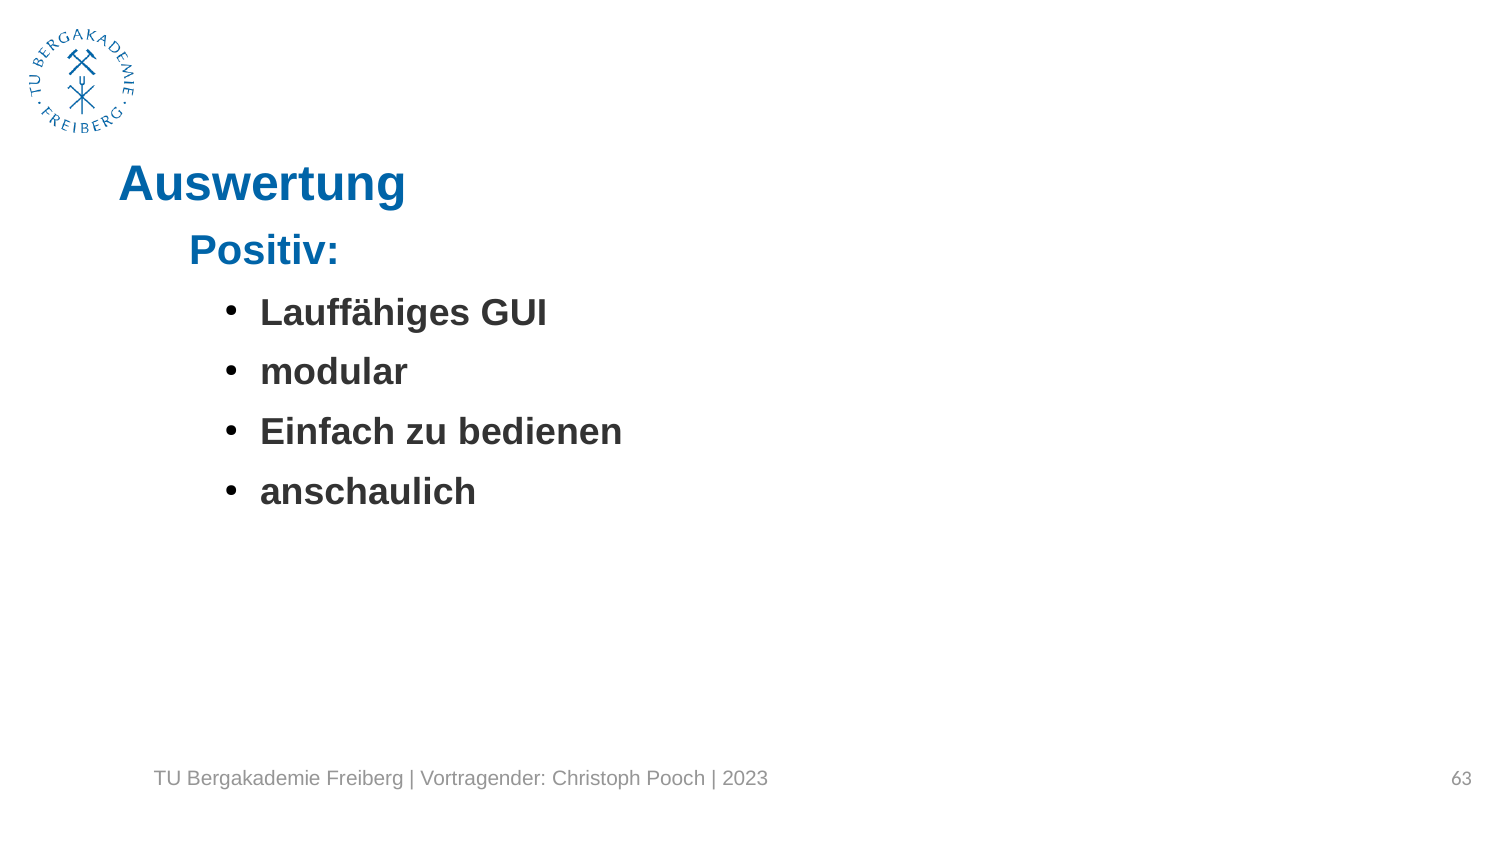

# Auswertung
Positiv:
Lauffähiges GUI
modular
Einfach zu bedienen
anschaulich
TU Bergakademie Freiberg | Vortragender: Christoph Pooch | 2023